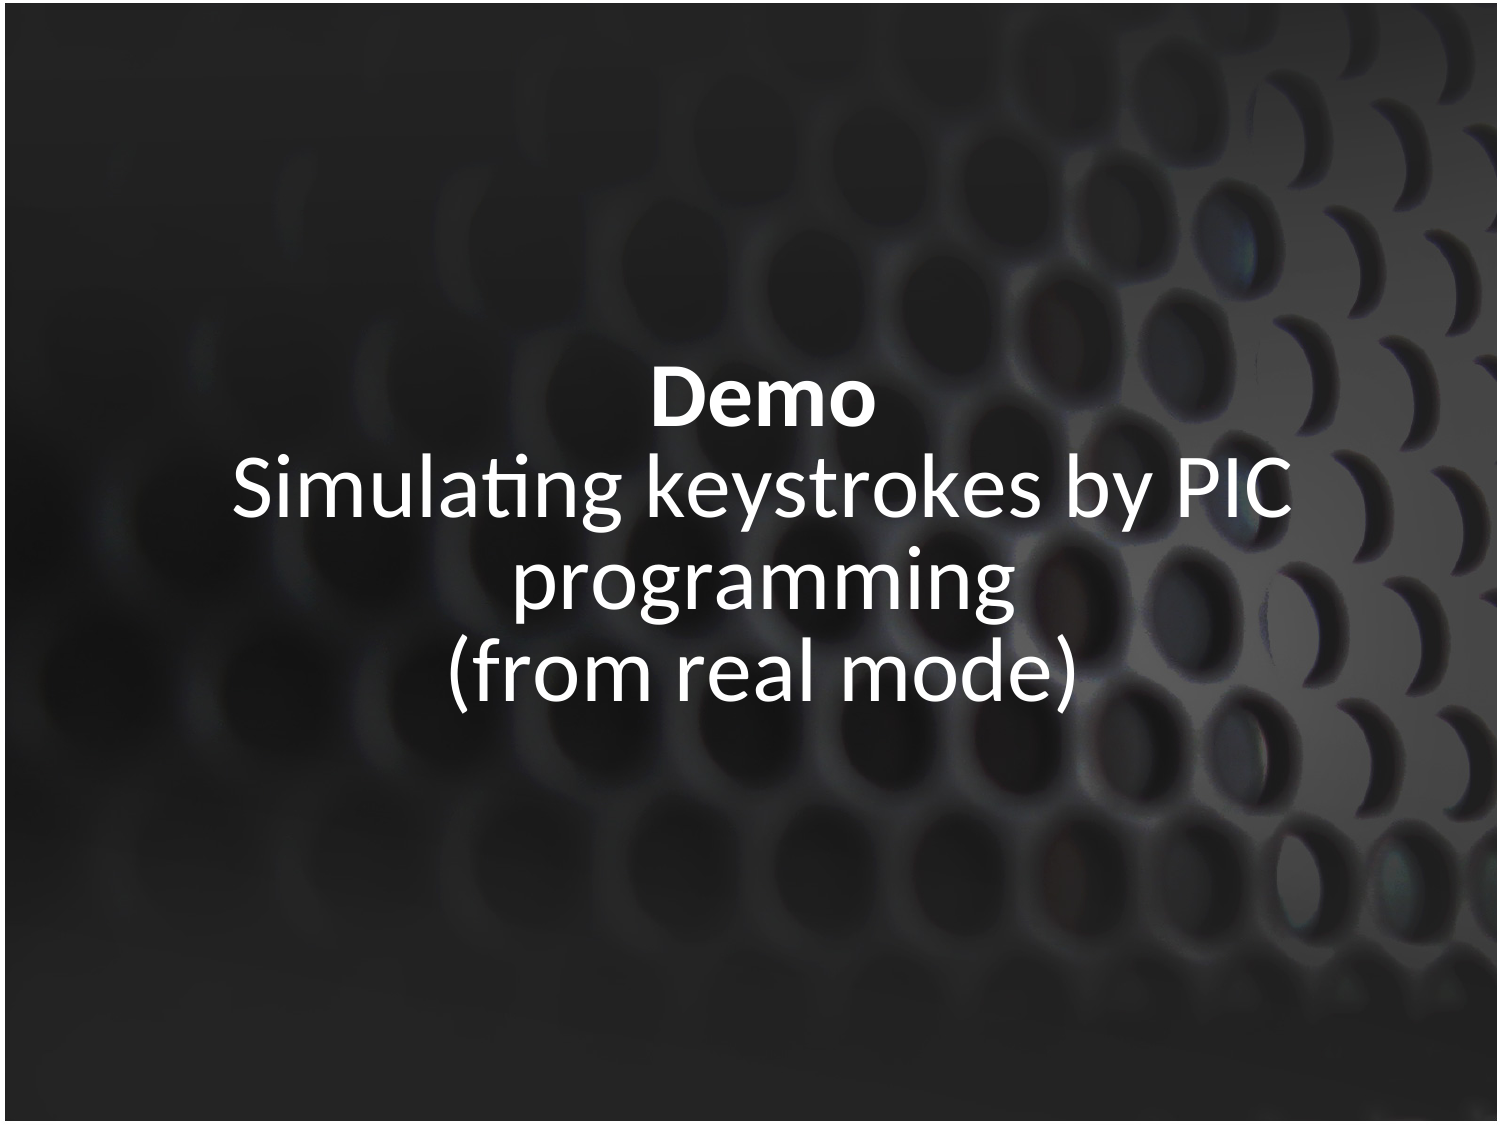

# Demo Simulating keystrokes by PIC programming (from real mode)